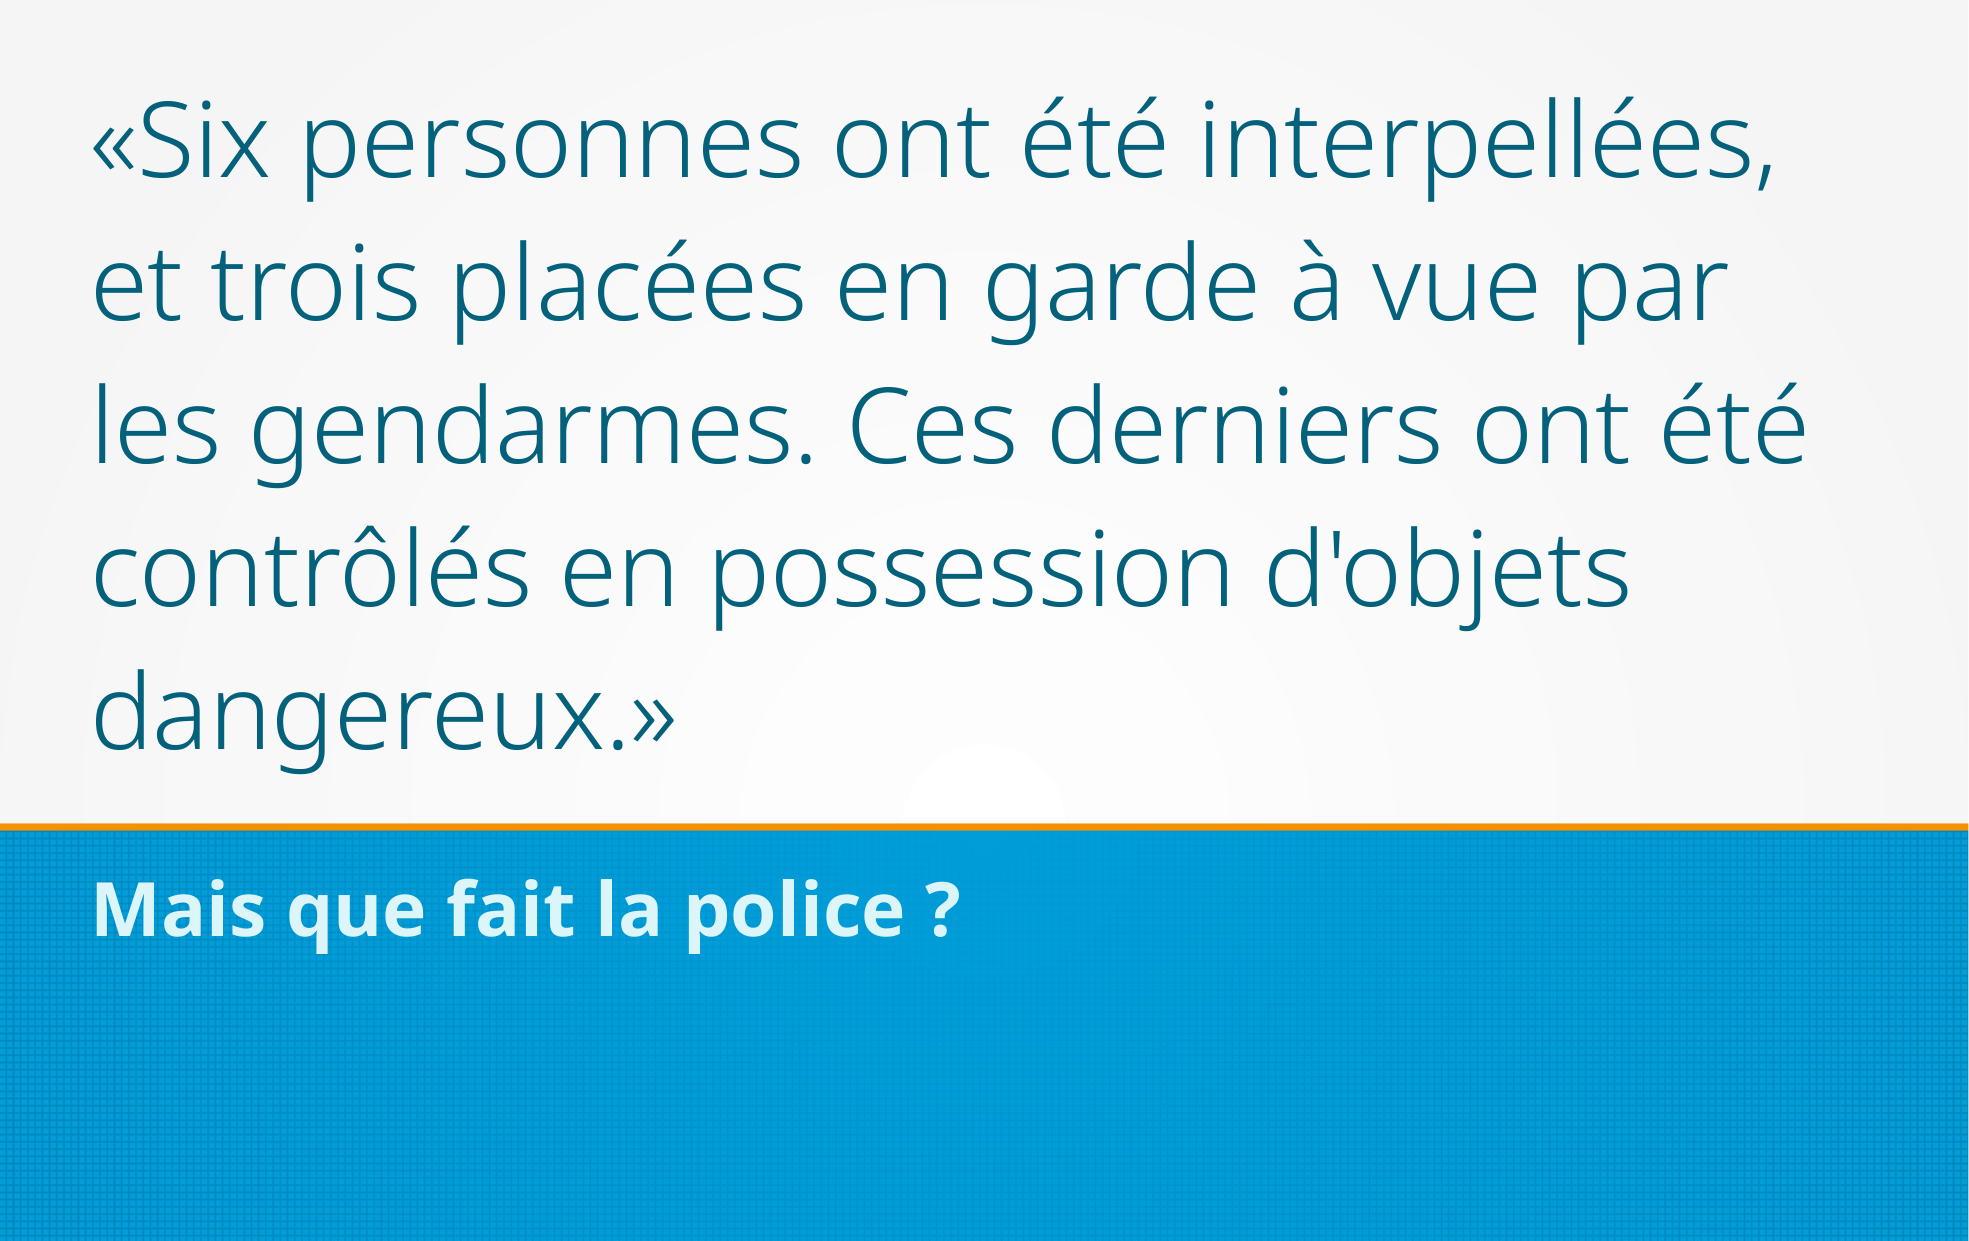

# «Six personnes ont été interpellées, et trois placées en garde à vue par les gendarmes. Ces derniers ont été contrôlés en possession d'objets dangereux.»
Mais que fait la police ?